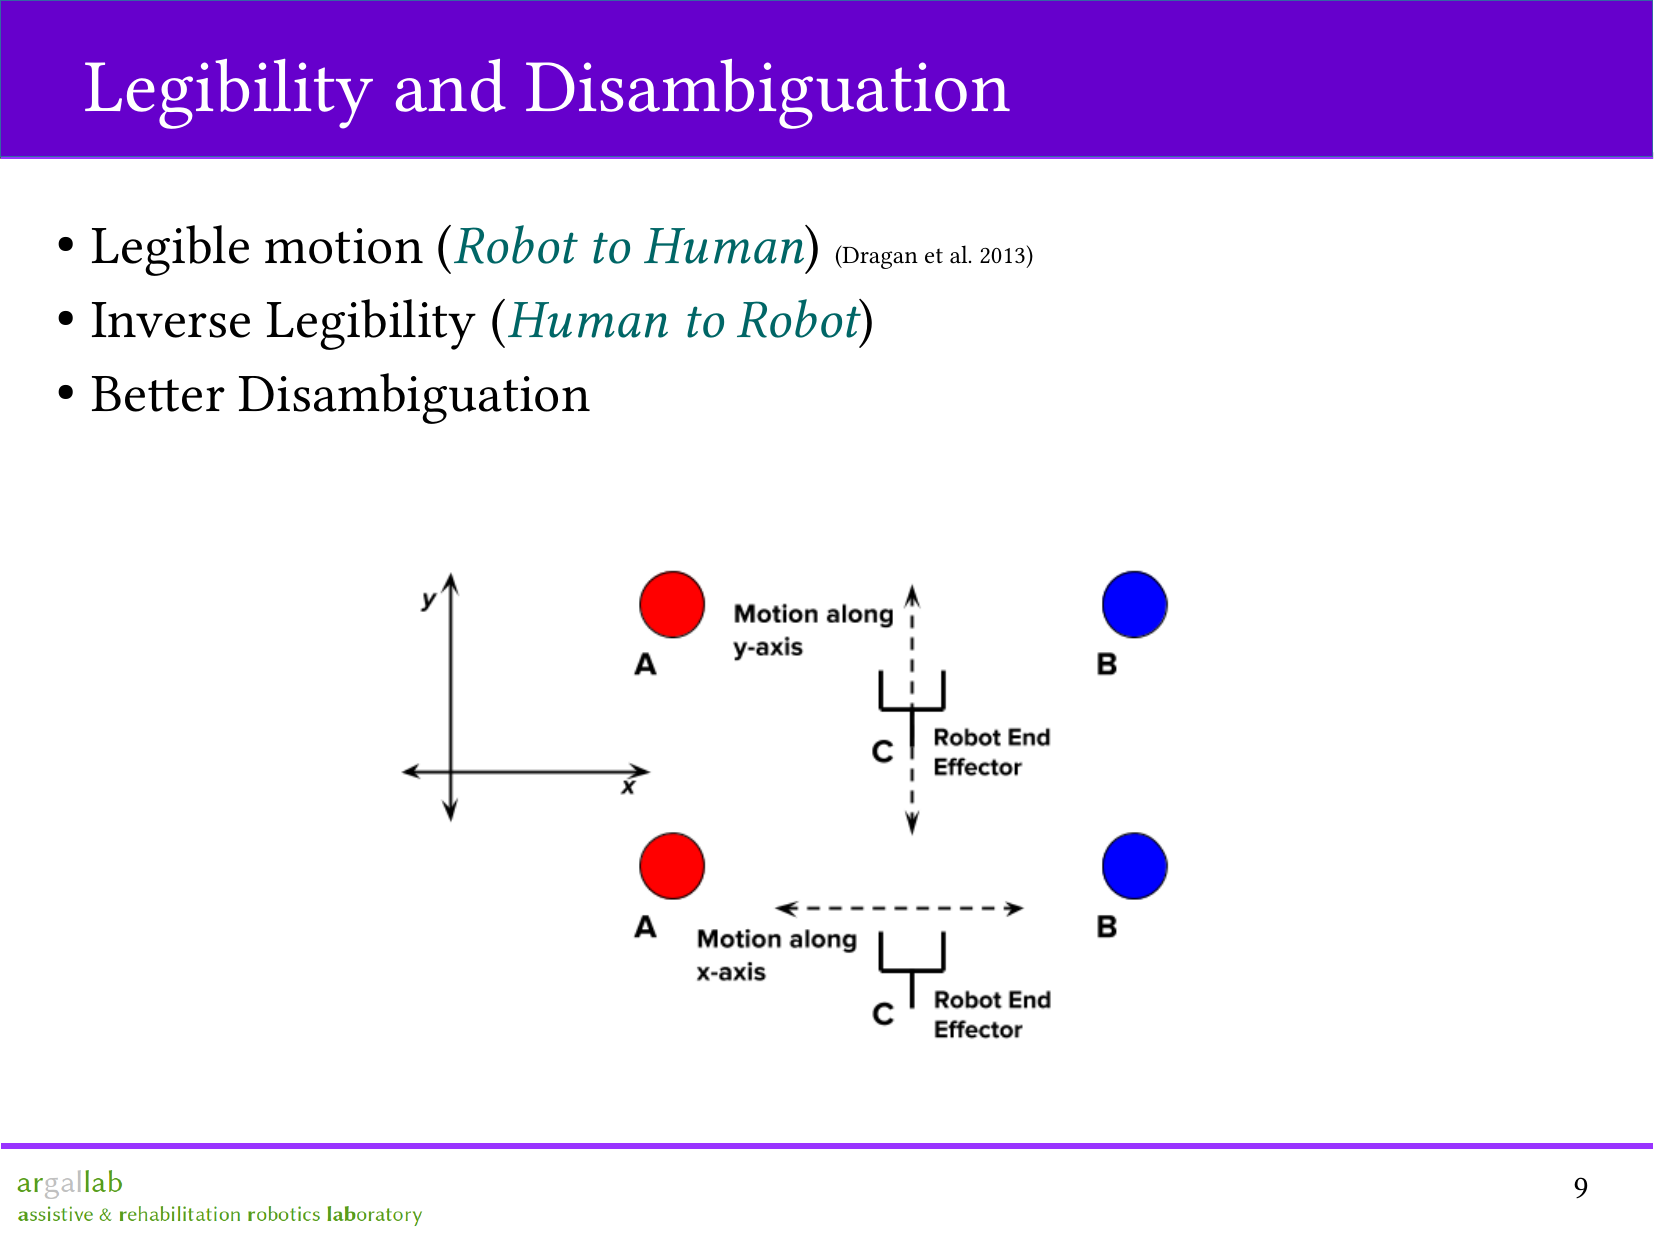

Legibility and Disambiguation
Legible motion (Robot to Human) (Dragan et al. 2013)
Inverse Legibility (Human to Robot)
Better Disambiguation